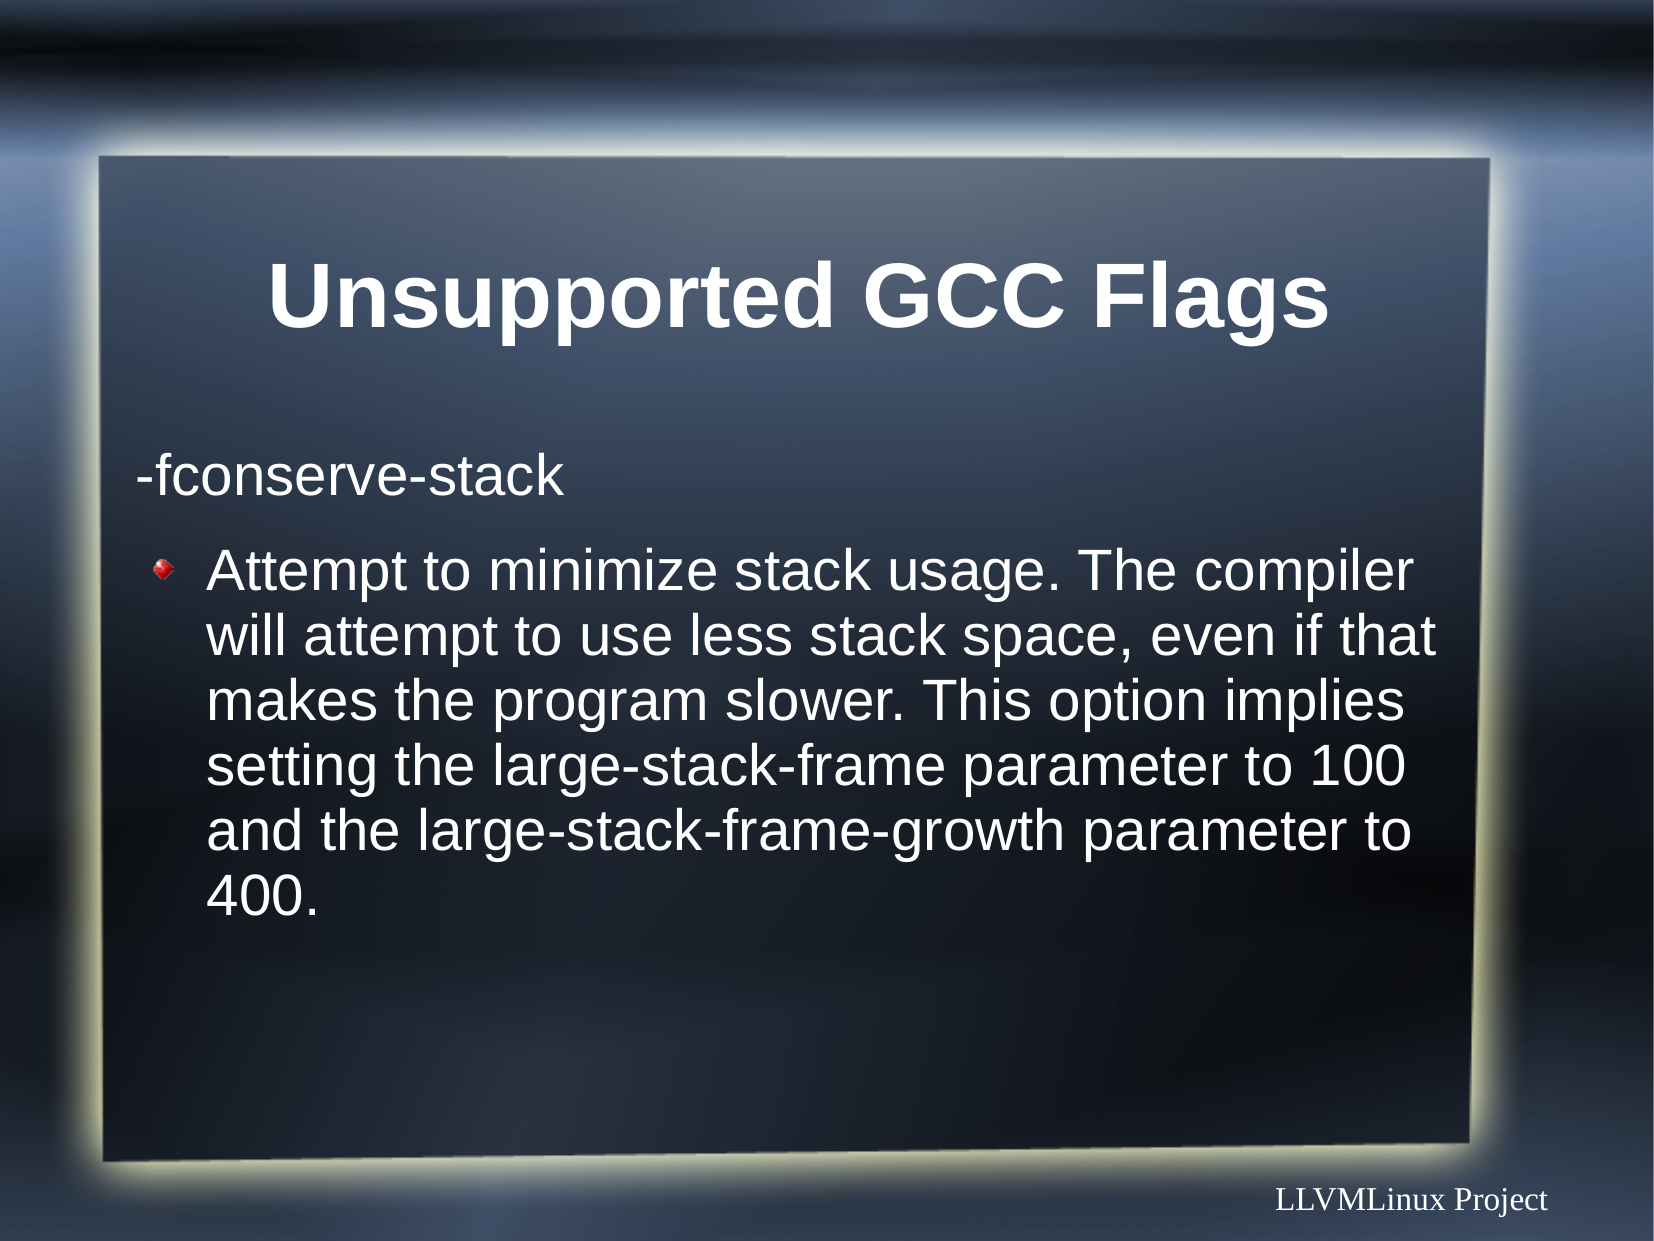

# Unsupported GCC Flags
-fconserve-stack
Attempt to minimize stack usage. The compiler will attempt to use less stack space, even if that makes the program slower. This option implies setting the large-stack-frame parameter to 100 and the large-stack-frame-growth parameter to 400.